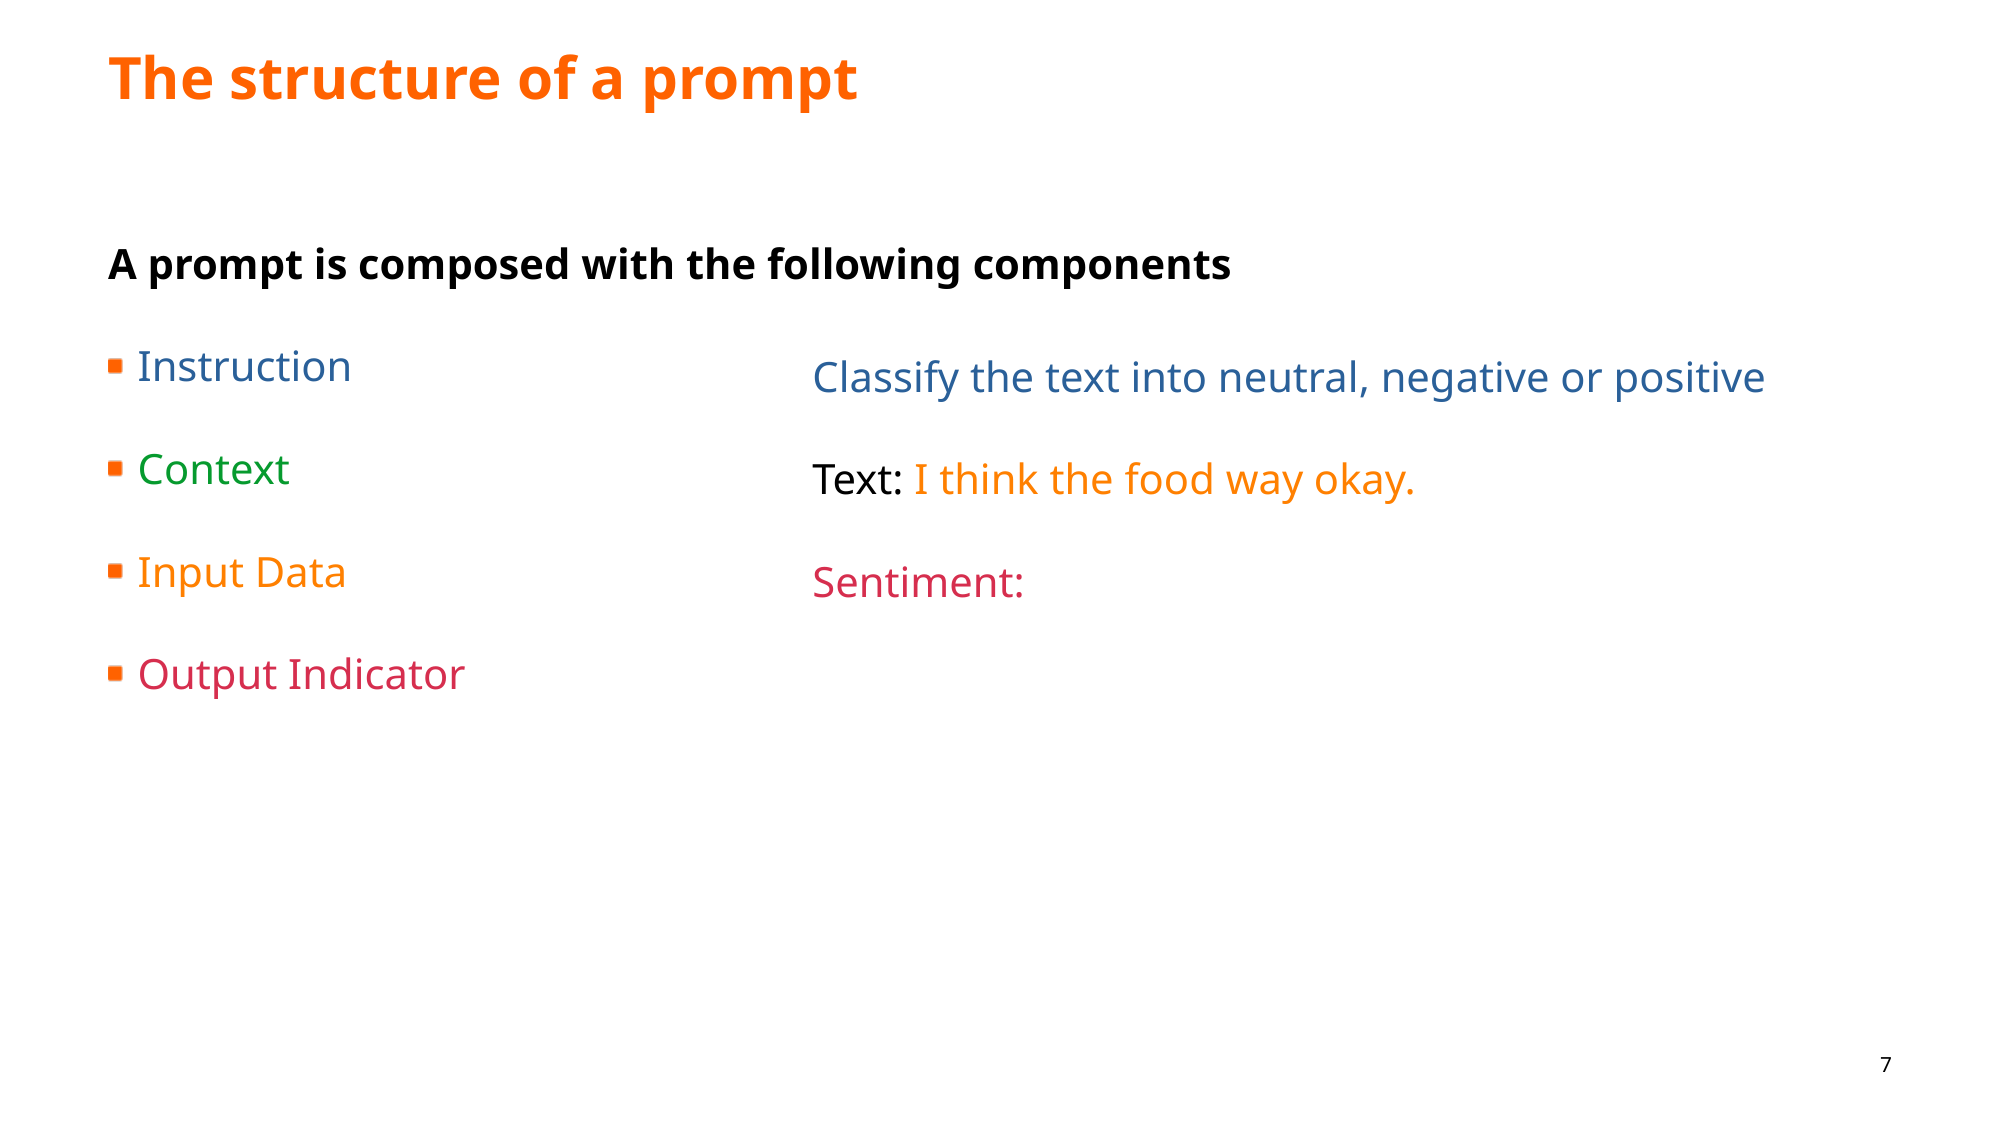

Using bullets with indent button
Use the indent button to create the text levels with the appropriate bullet.
# The structure of a prompt
A prompt is composed with the following components
Instruction
Context
Input Data
Output Indicator
Classify the text into neutral, negative or positive
Text: I think the food way okay.
Sentiment: